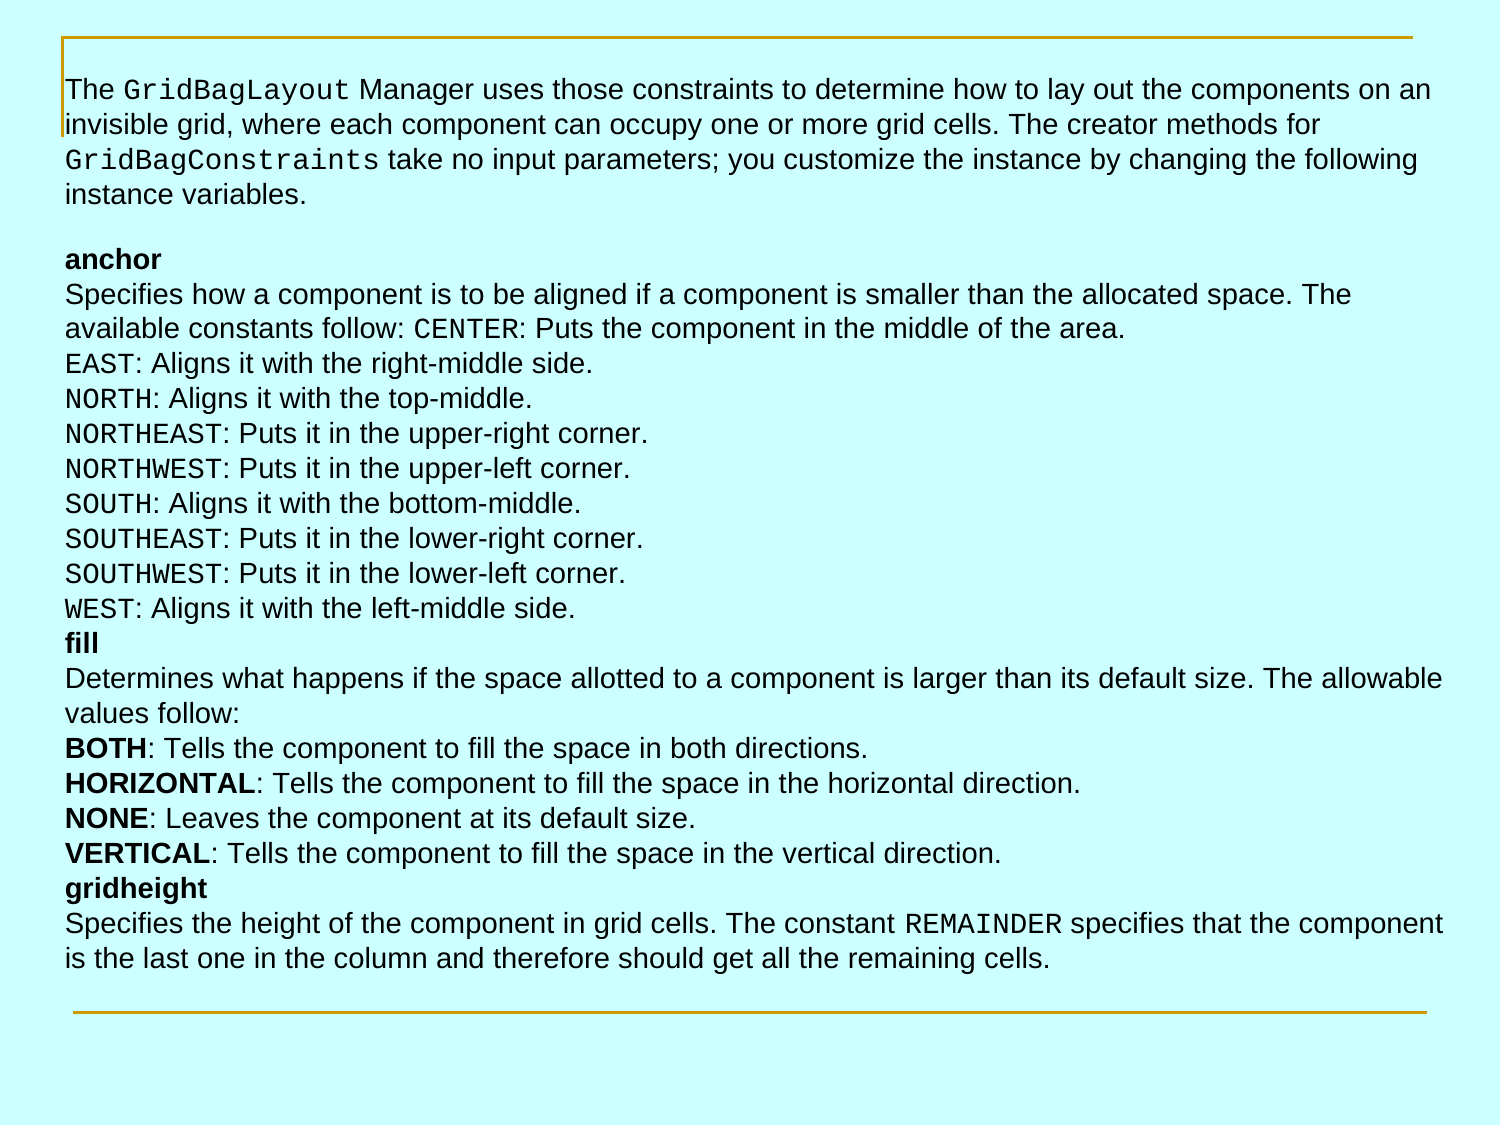

The GridBagLayout Manager uses those constraints to determine how to lay out the components on an invisible grid, where each component can occupy one or more grid cells. The creator methods for GridBagConstraints take no input parameters; you customize the instance by changing the following instance variables.
anchor
Specifies how a component is to be aligned if a component is smaller than the allocated space. The available constants follow: CENTER: Puts the component in the middle of the area.
EAST: Aligns it with the right-middle side.
NORTH: Aligns it with the top-middle.
NORTHEAST: Puts it in the upper-right corner.
NORTHWEST: Puts it in the upper-left corner.
SOUTH: Aligns it with the bottom-middle.
SOUTHEAST: Puts it in the lower-right corner.
SOUTHWEST: Puts it in the lower-left corner.
WEST: Aligns it with the left-middle side.
fill
Determines what happens if the space allotted to a component is larger than its default size. The allowable values follow:
BOTH: Tells the component to fill the space in both directions.
HORIZONTAL: Tells the component to fill the space in the horizontal direction.
NONE: Leaves the component at its default size.
VERTICAL: Tells the component to fill the space in the vertical direction.
gridheight
Specifies the height of the component in grid cells. The constant REMAINDER specifies that the component is the last one in the column and therefore should get all the remaining cells.